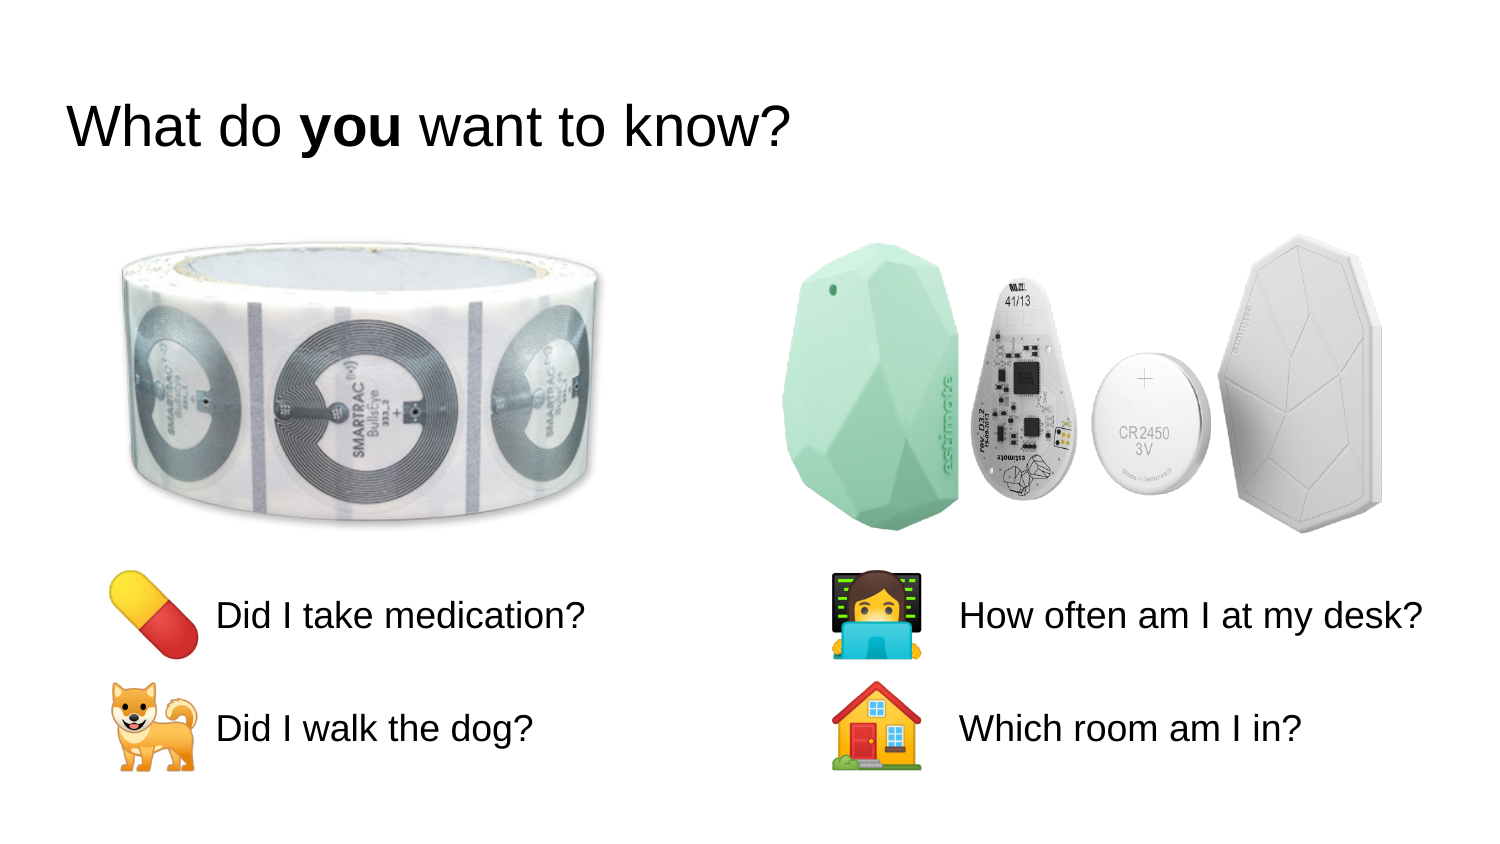

# What do you want to know?
Did I take medication?
How often am I at my desk?
Did I walk the dog?
Which room am I in?